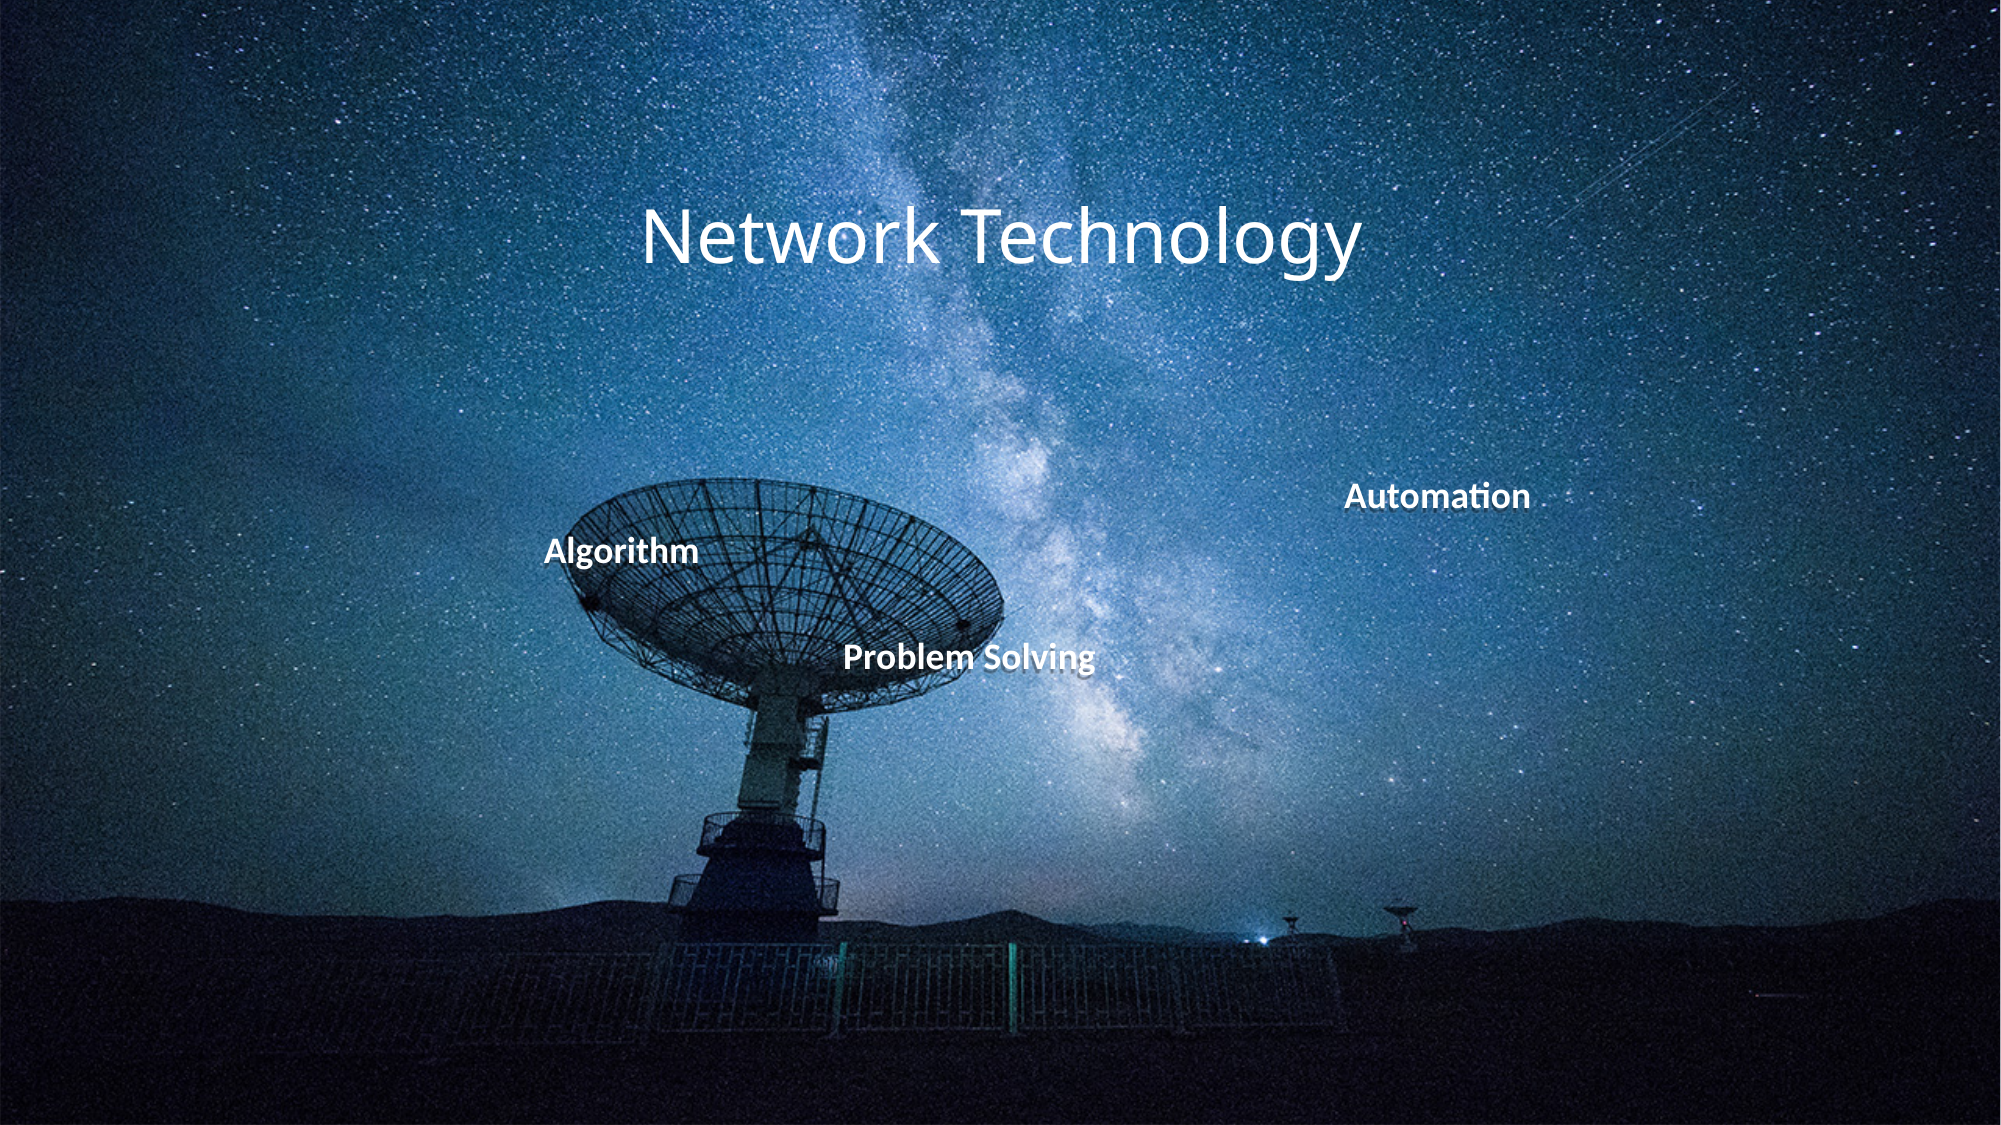

# Network Technology
Automation
Problem Solving
Algorithm